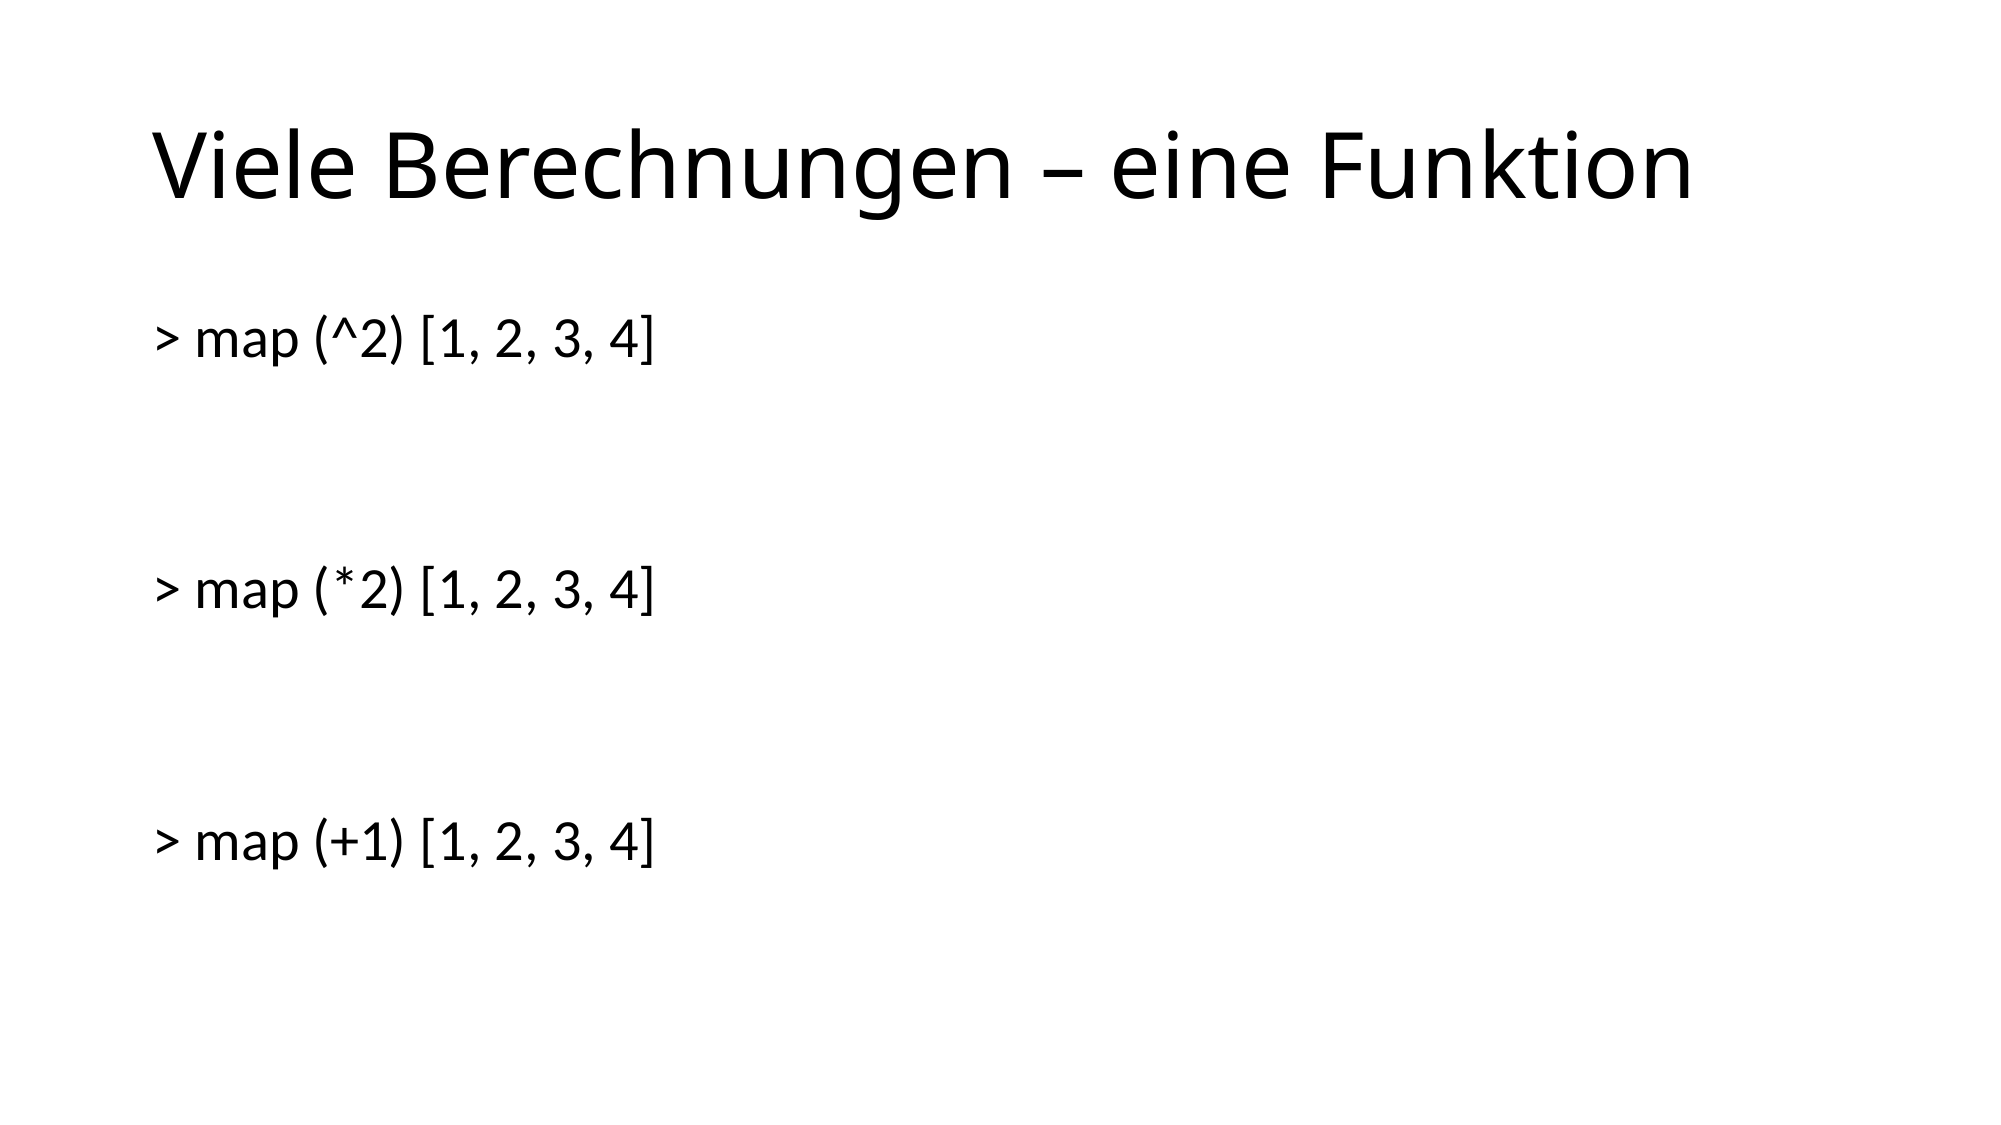

# Viele Berechnungen – eine Funktion
> map (^2) [1, 2, 3, 4]
> map (*2) [1, 2, 3, 4]
> map (+1) [1, 2, 3, 4]